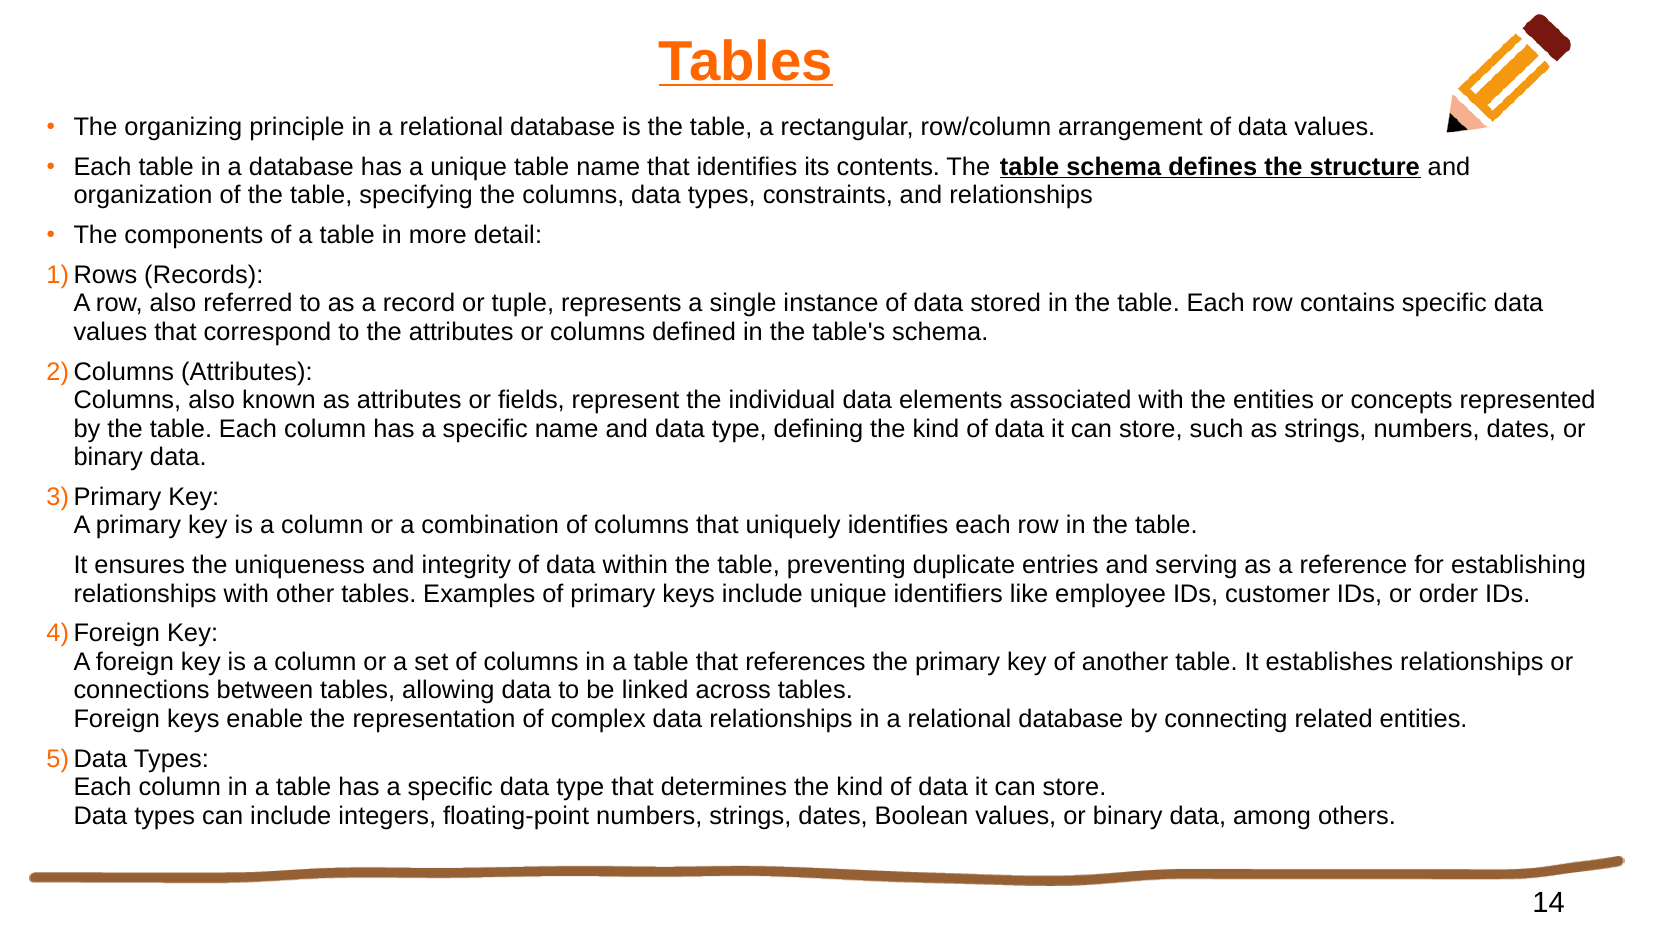

# Tables
The organizing principle in a relational database is the table, a rectangular, row/column arrangement of data values.
Each table in a database has a unique table name that identifies its contents. The table schema defines the structure and organization of the table, specifying the columns, data types, constraints, and relationships
The components of a table in more detail:
Rows (Records):
A row, also referred to as a record or tuple, represents a single instance of data stored in the table. Each row contains specific data values that correspond to the attributes or columns defined in the table's schema.
Columns (Attributes):
Columns, also known as attributes or fields, represent the individual data elements associated with the entities or concepts represented by the table. Each column has a specific name and data type, defining the kind of data it can store, such as strings, numbers, dates, or binary data.
Primary Key:
A primary key is a column or a combination of columns that uniquely identifies each row in the table.
It ensures the uniqueness and integrity of data within the table, preventing duplicate entries and serving as a reference for establishing relationships with other tables. Examples of primary keys include unique identifiers like employee IDs, customer IDs, or order IDs.
Foreign Key:
A foreign key is a column or a set of columns in a table that references the primary key of another table. It establishes relationships or connections between tables, allowing data to be linked across tables.
Foreign keys enable the representation of complex data relationships in a relational database by connecting related entities.
Data Types:
Each column in a table has a specific data type that determines the kind of data it can store.
Data types can include integers, floating-point numbers, strings, dates, Boolean values, or binary data, among others.
14